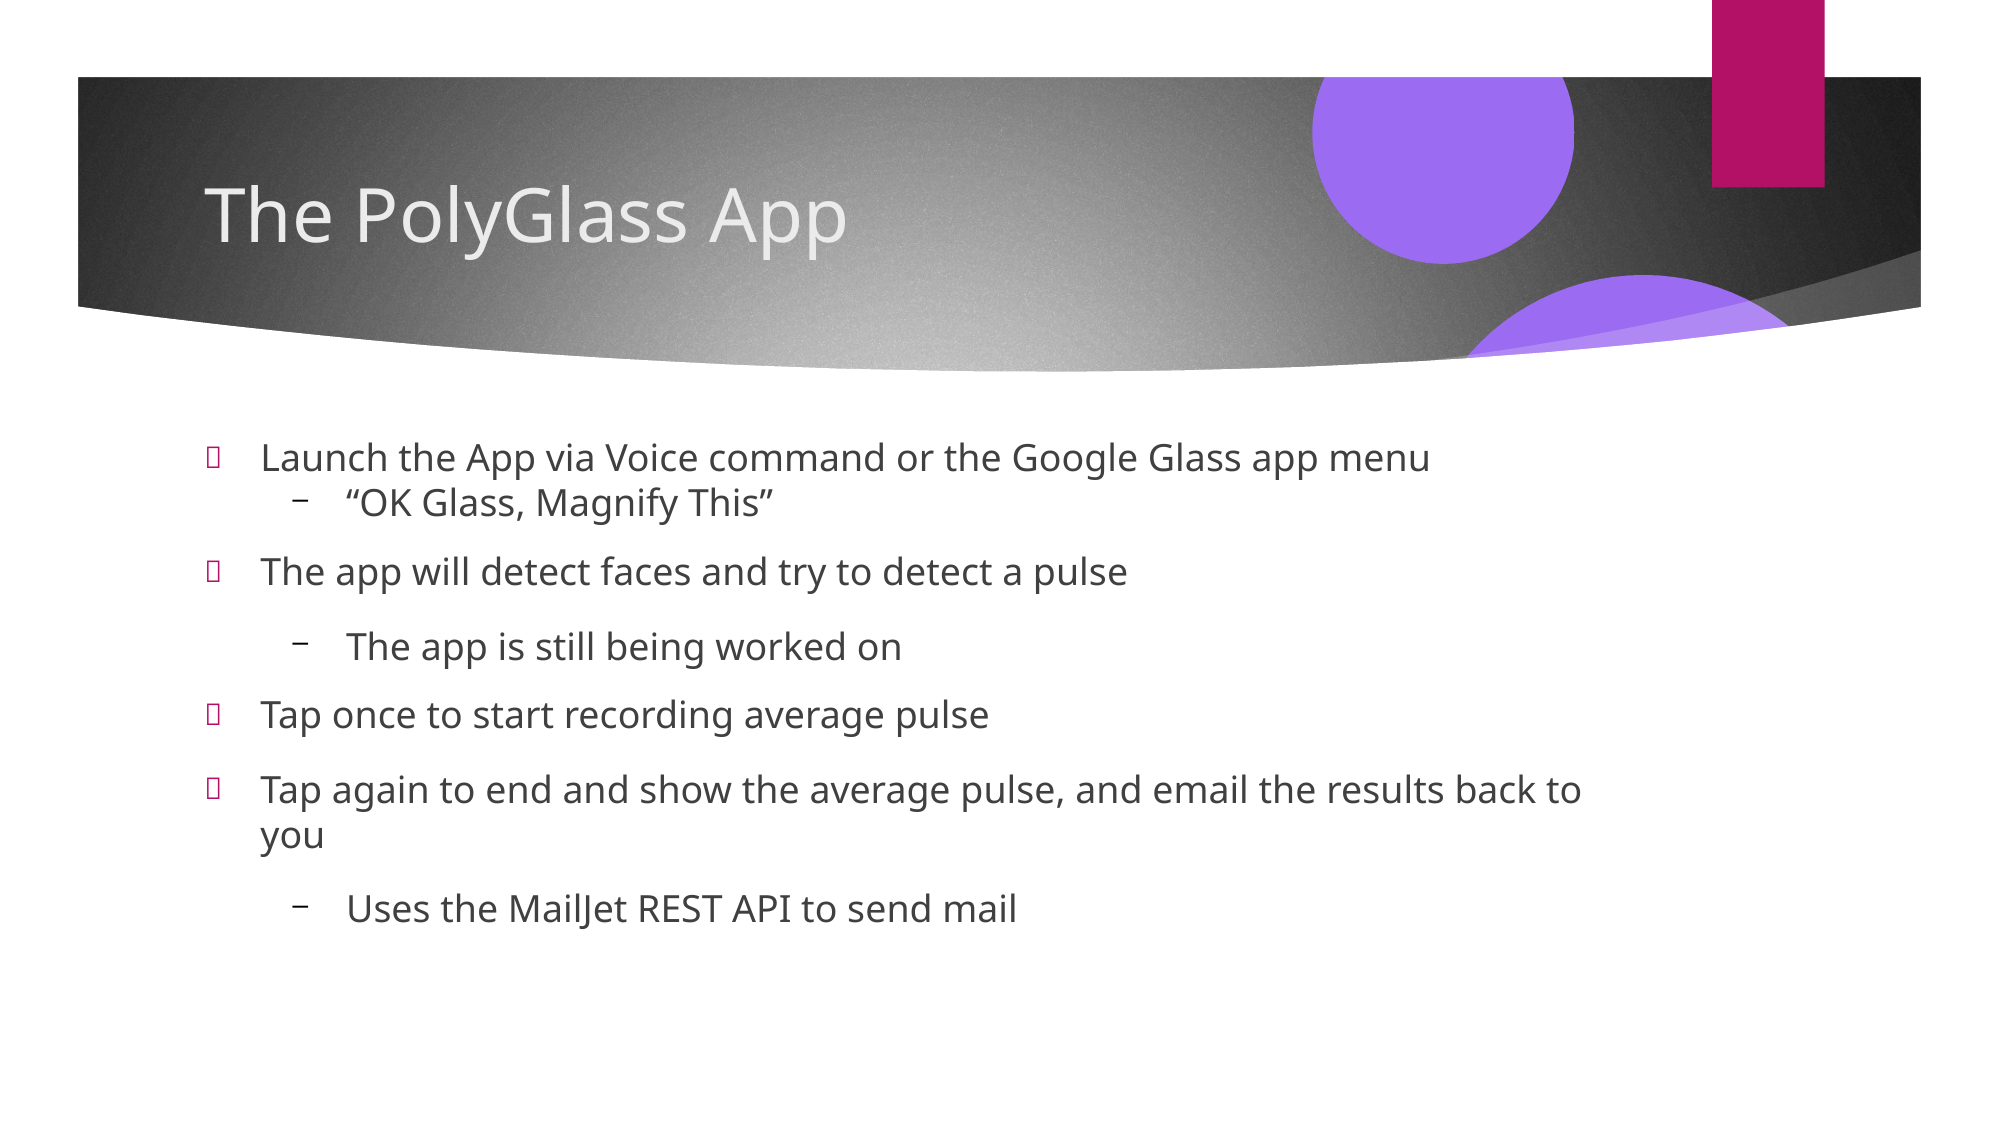

# The PolyGlass App
Launch the App via Voice command or the Google Glass app menu
“OK Glass, Magnify This”
The app will detect faces and try to detect a pulse
The app is still being worked on
Tap once to start recording average pulse
Tap again to end and show the average pulse, and email the results back to you
Uses the MailJet REST API to send mail